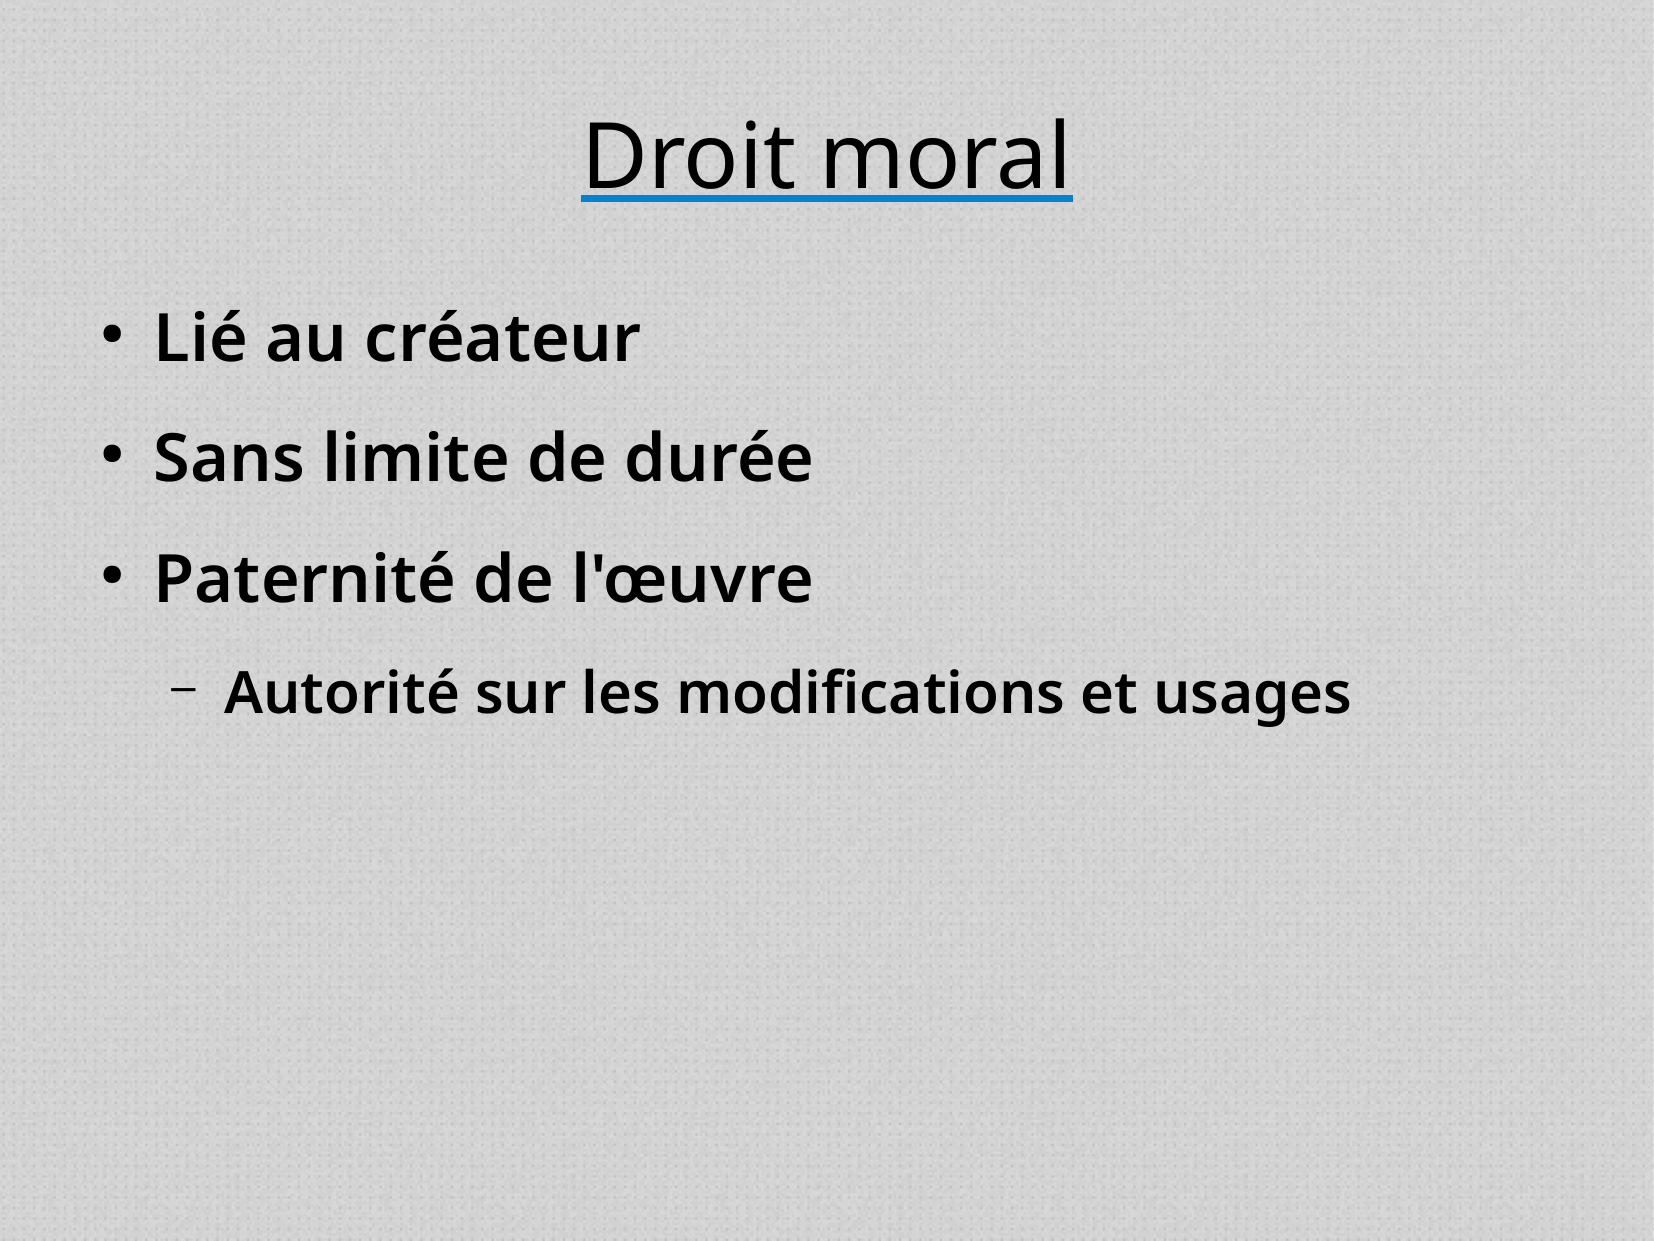

# Droit moral
Lié au créateur
Sans limite de durée
Paternité de l'œuvre
Autorité sur les modifications et usages